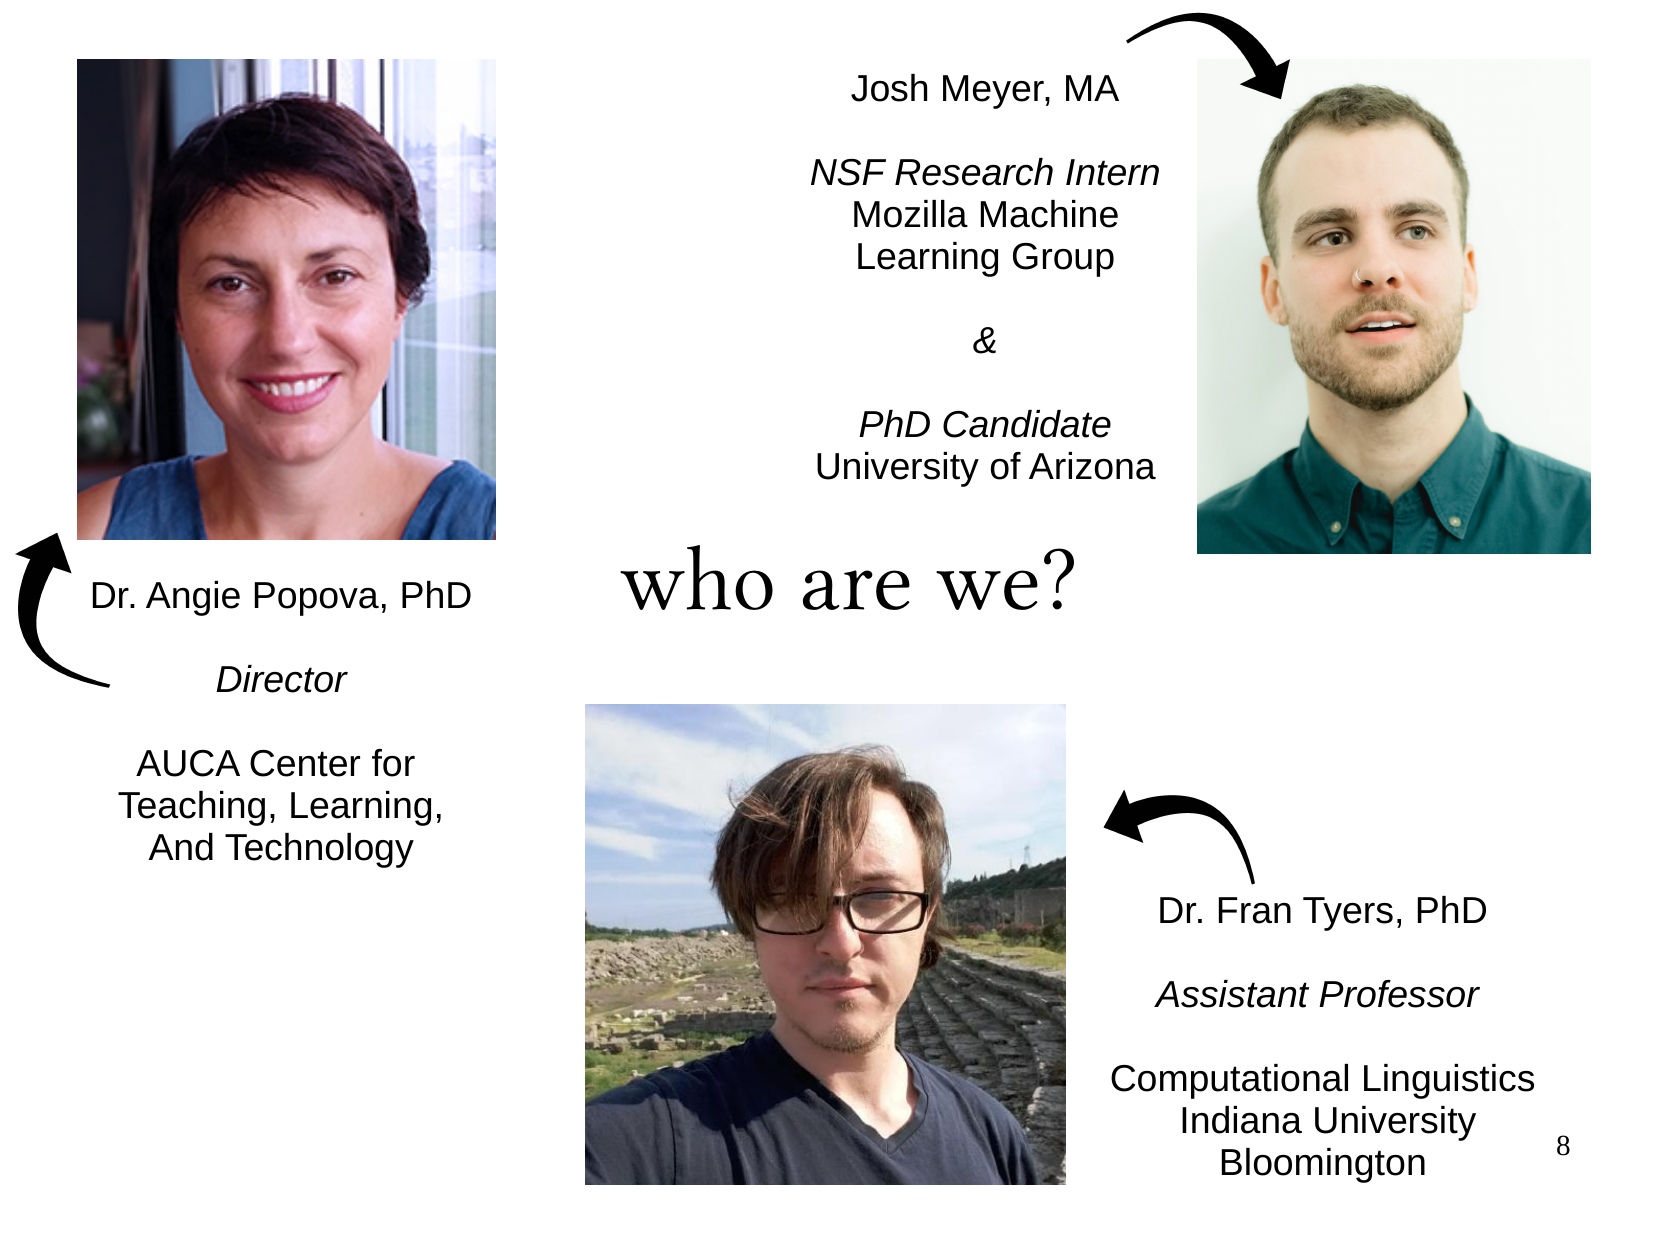

Josh Meyer, MA
NSF Research Intern
Mozilla Machine Learning Group
&
PhD Candidate
University of Arizona
# who are we?
Dr. Angie Popova, PhD
Director
AUCA Center for
Teaching, Learning,
And Technology
Dr. Fran Tyers, PhD
Assistant Professor
Computational Linguistics
 Indiana University
Bloomington
8